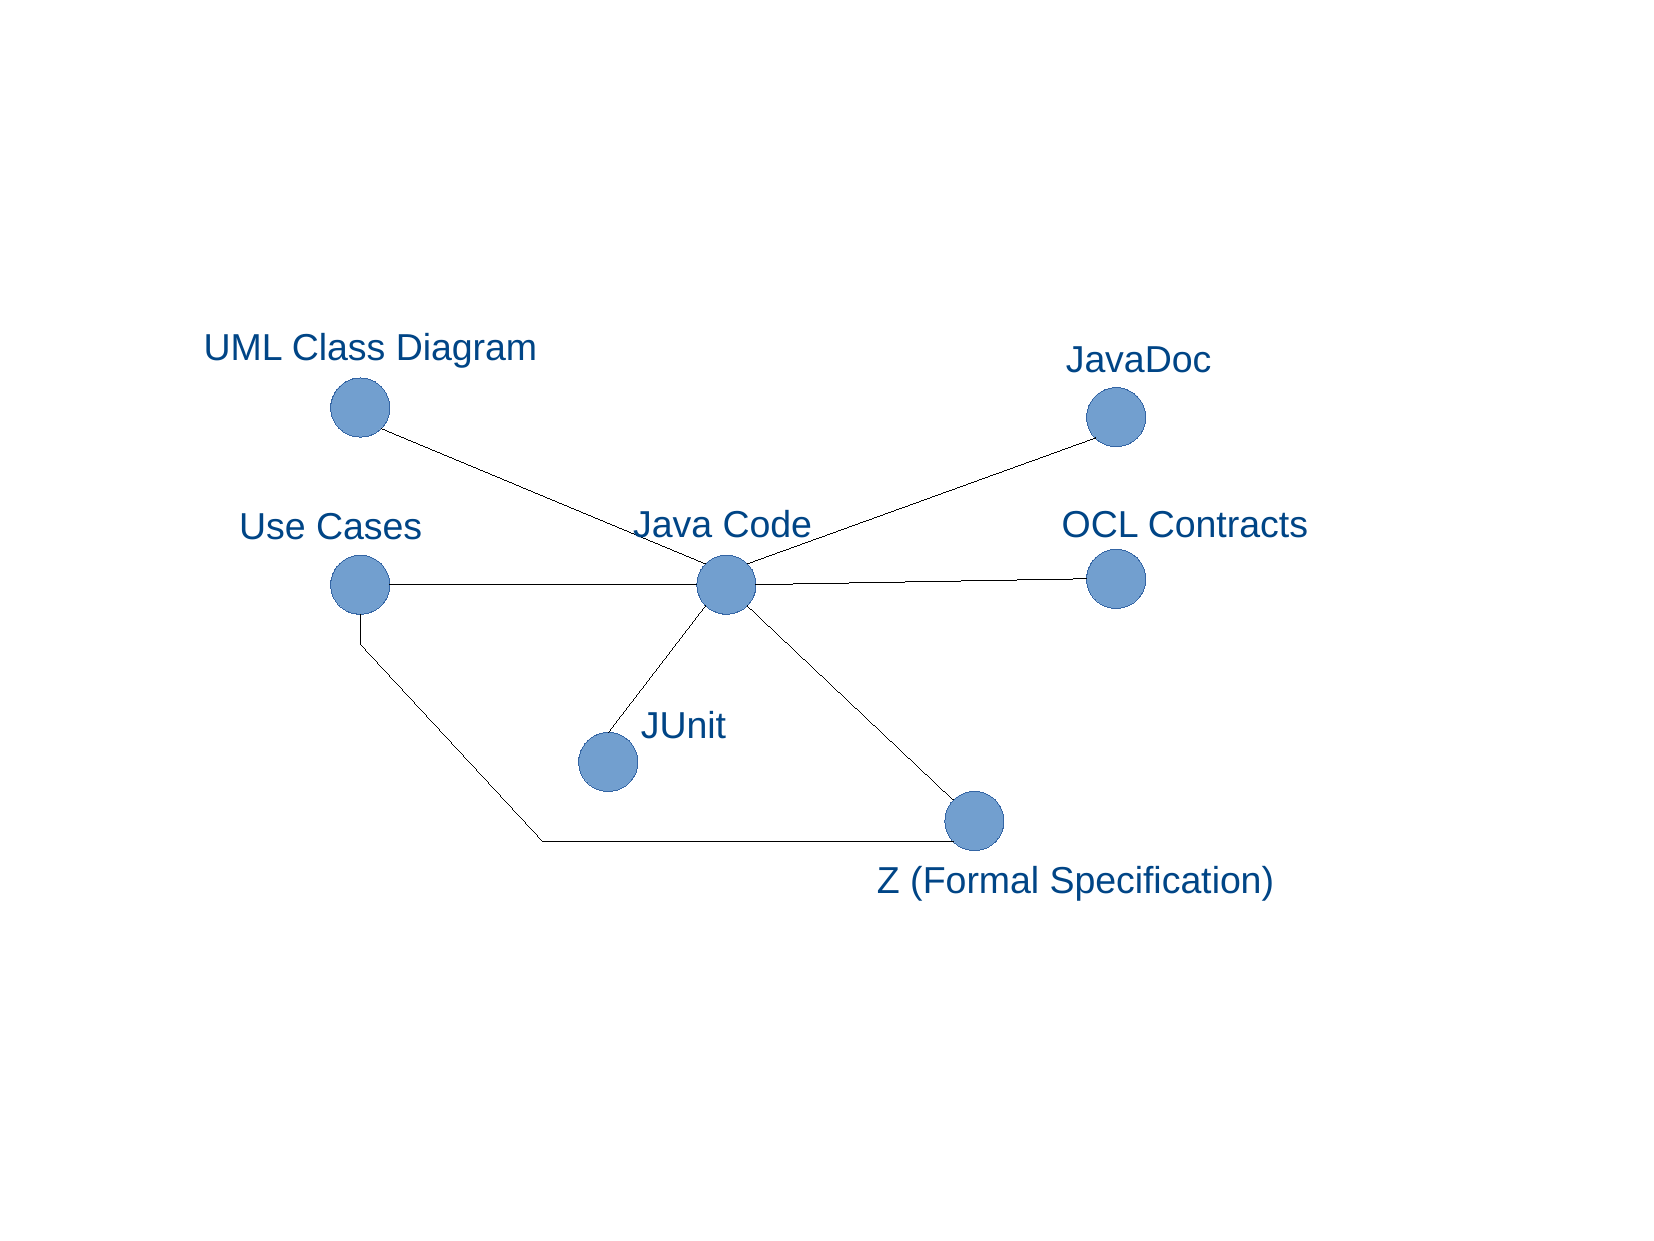

UML Class Diagram
JavaDoc
Java Code
OCL Contracts
Use Cases
JUnit
Z (Formal Specification)